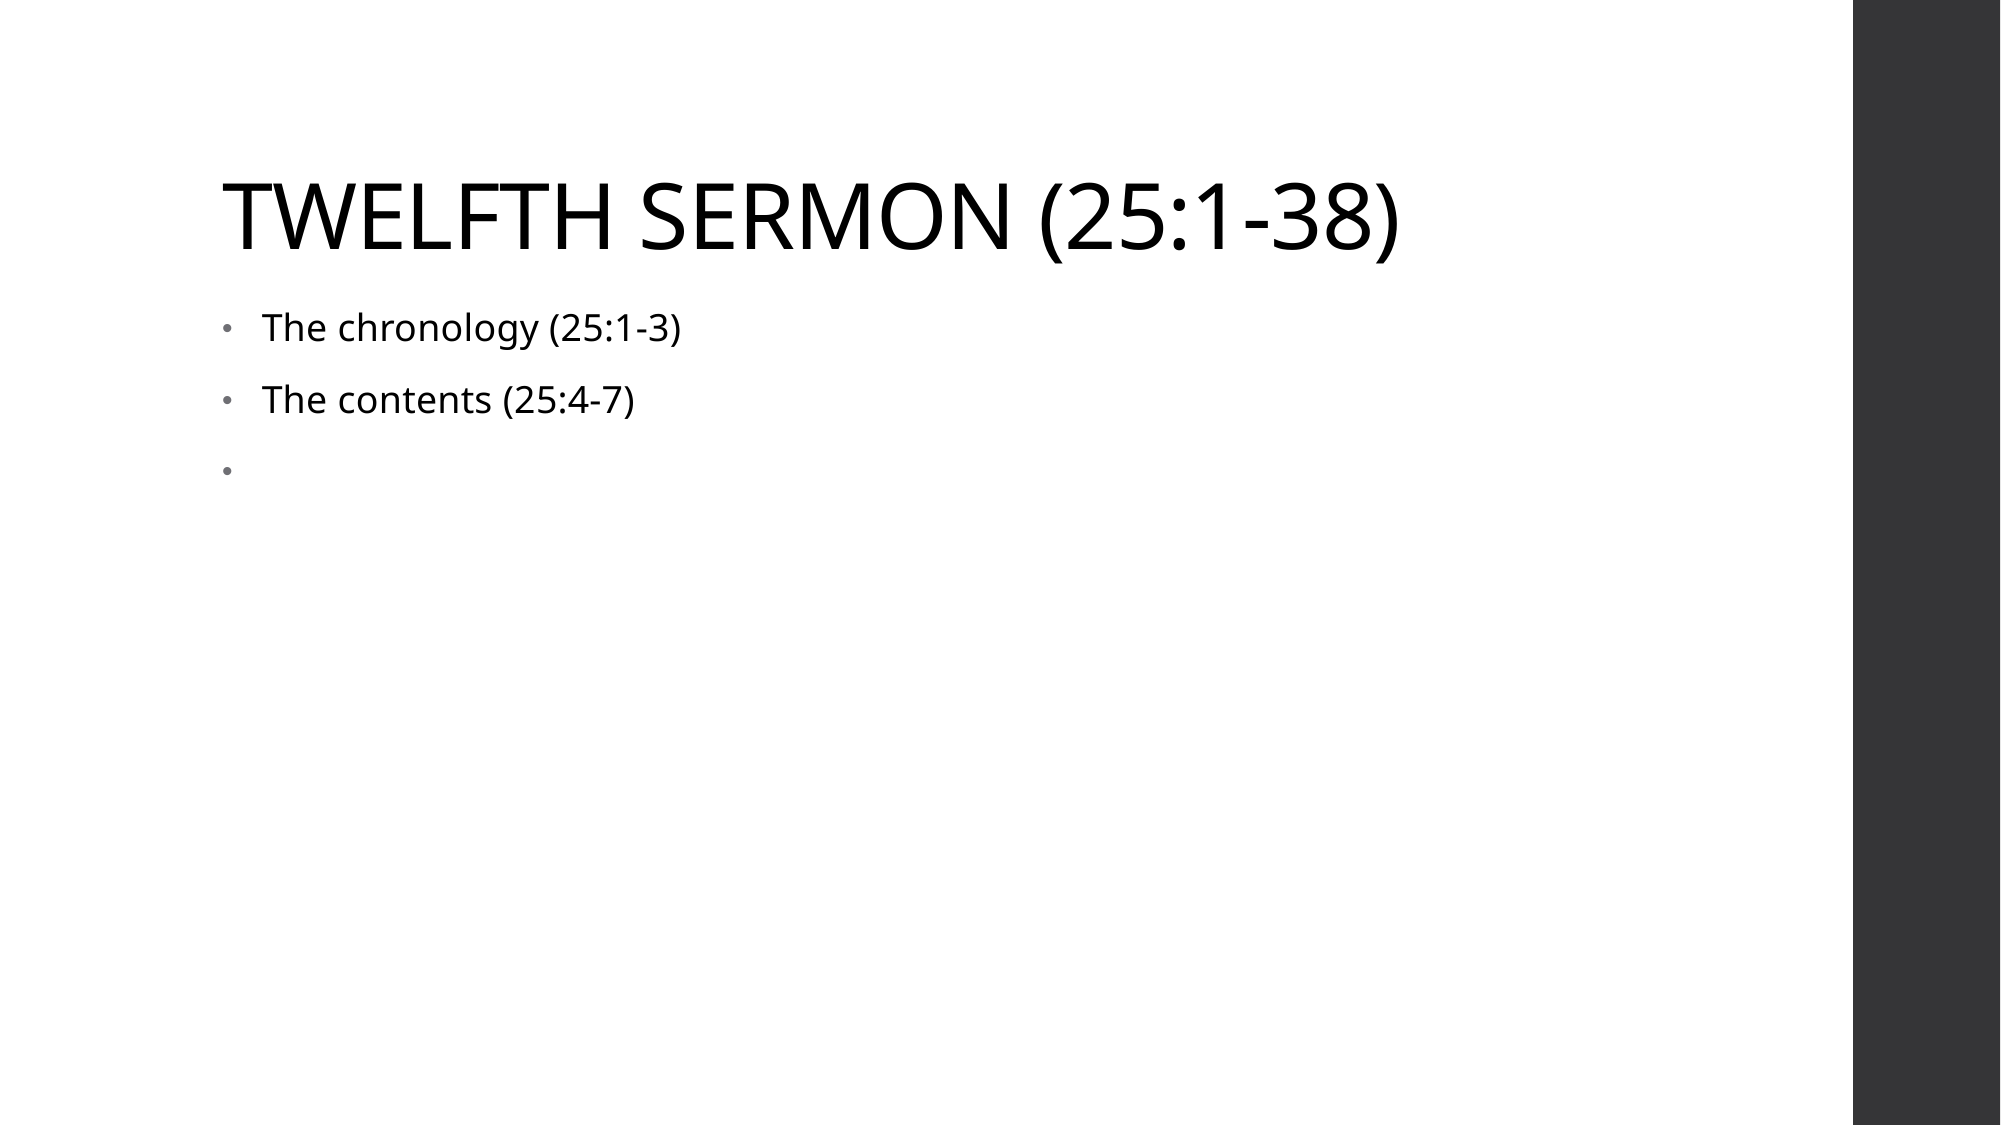

# TWELFTH SERMON (25:1-38)
 The chronology (25:1-3)
 The contents (25:4-7)